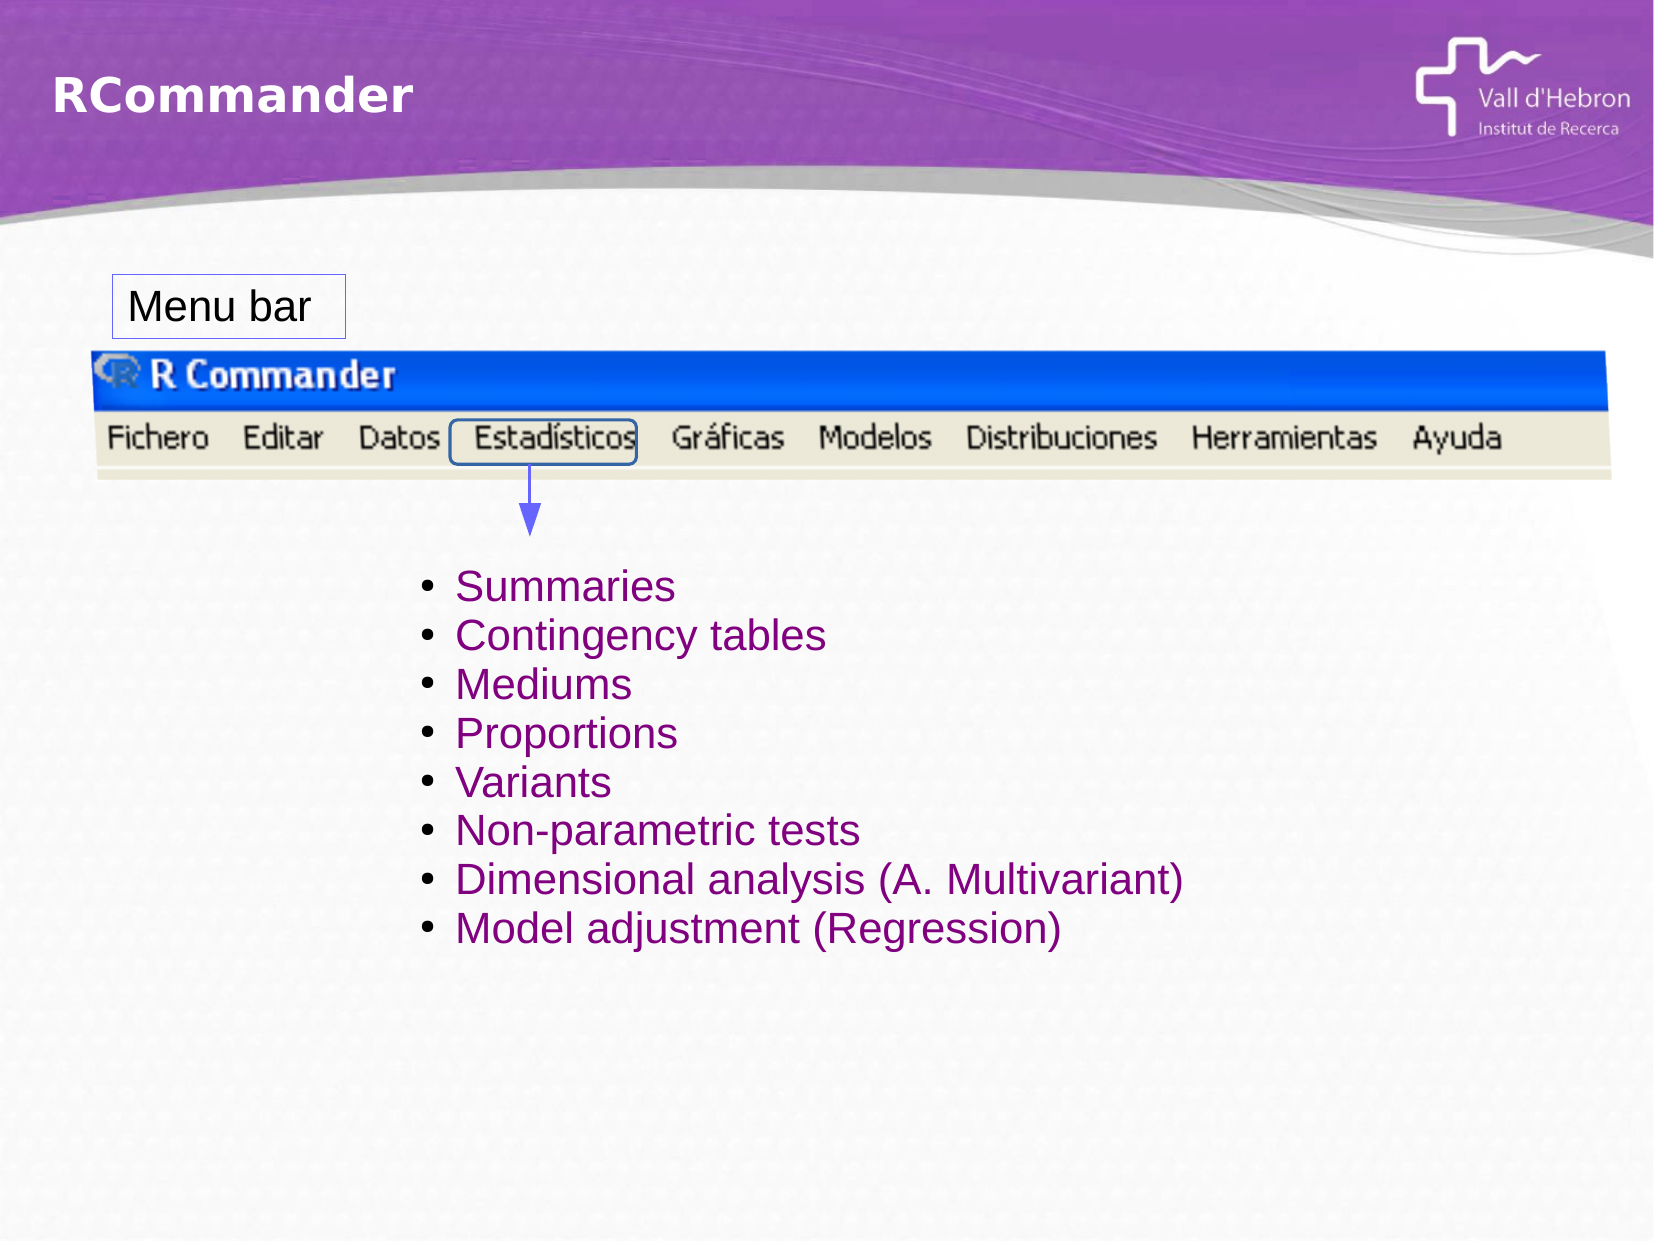

RCommander
Menu bar
Summaries
Contingency tables
Mediums
Proportions
Variants
Non-parametric tests
Dimensional analysis (A. Multivariant)
Model adjustment (Regression)